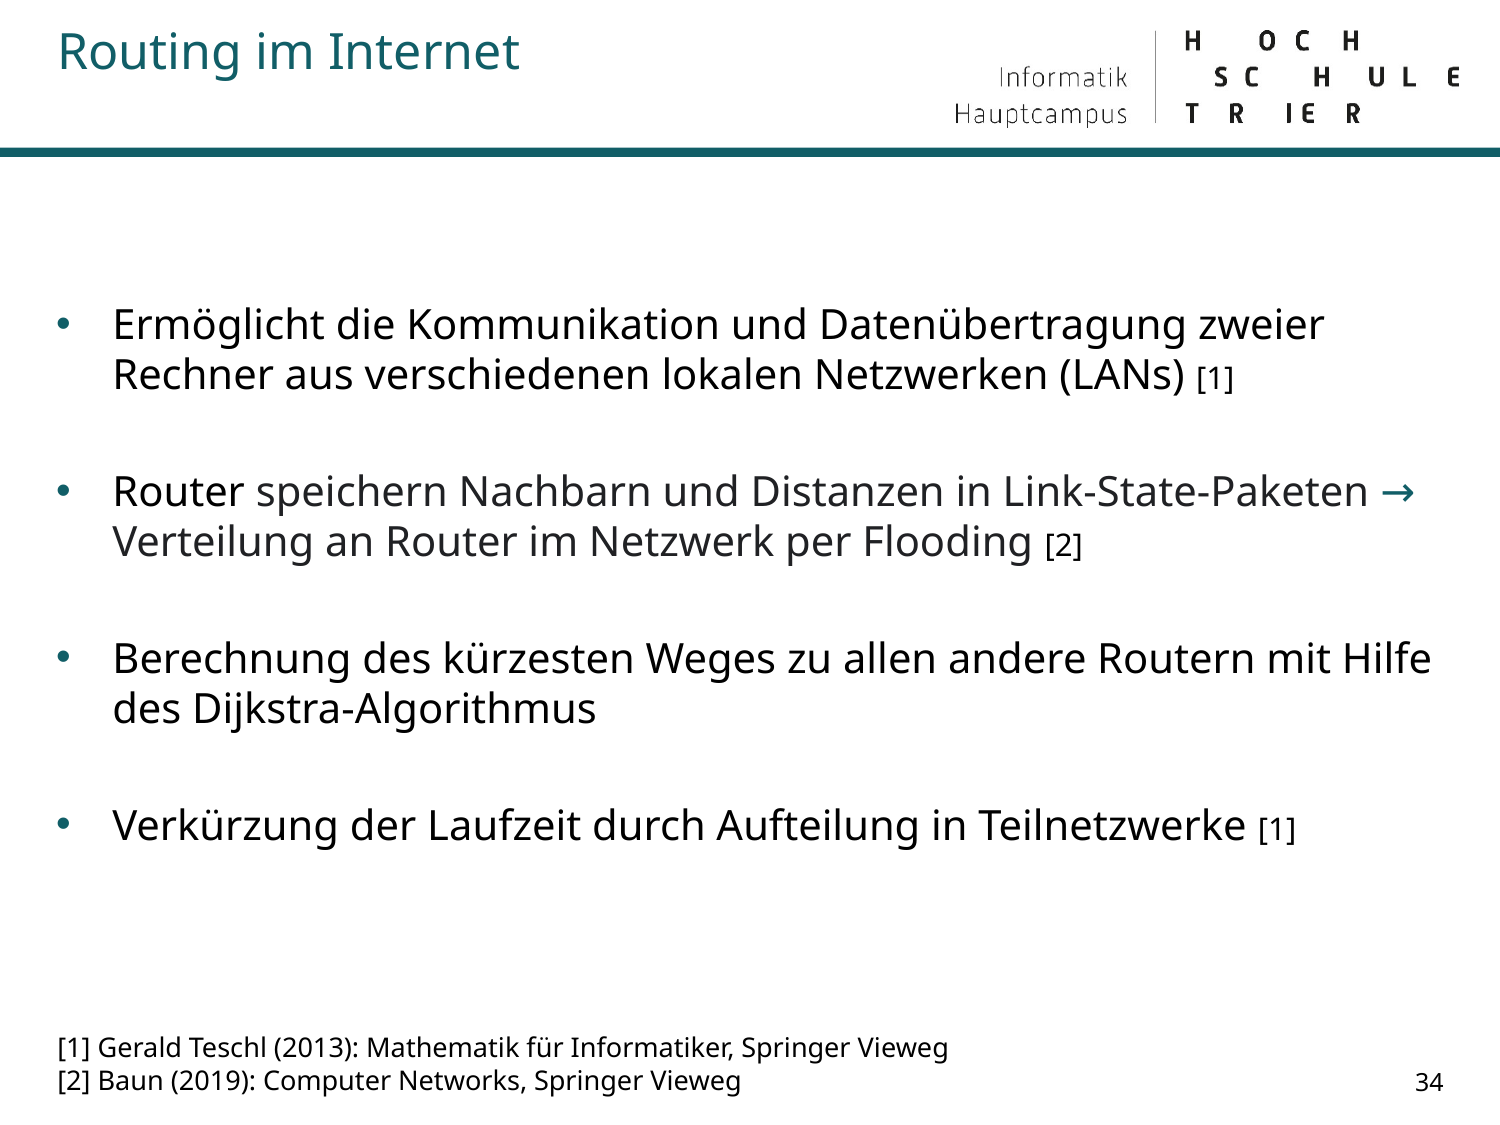

Routing im Internet
# Ermöglicht die Kommunikation und Datenübertragung zweier Rechner aus verschiedenen lokalen Netzwerken (LANs) [1]
Router speichern Nachbarn und Distanzen in Link-State-Paketen → Verteilung an Router im Netzwerk per Flooding [2]
Berechnung des kürzesten Weges zu allen andere Routern mit Hilfe des Dijkstra-Algorithmus
Verkürzung der Laufzeit durch Aufteilung in Teilnetzwerke [1]
[1] Gerald Teschl (2013): Mathematik für Informatiker, Springer Vieweg
[2] Baun (2019): Computer Networks, Springer Vieweg